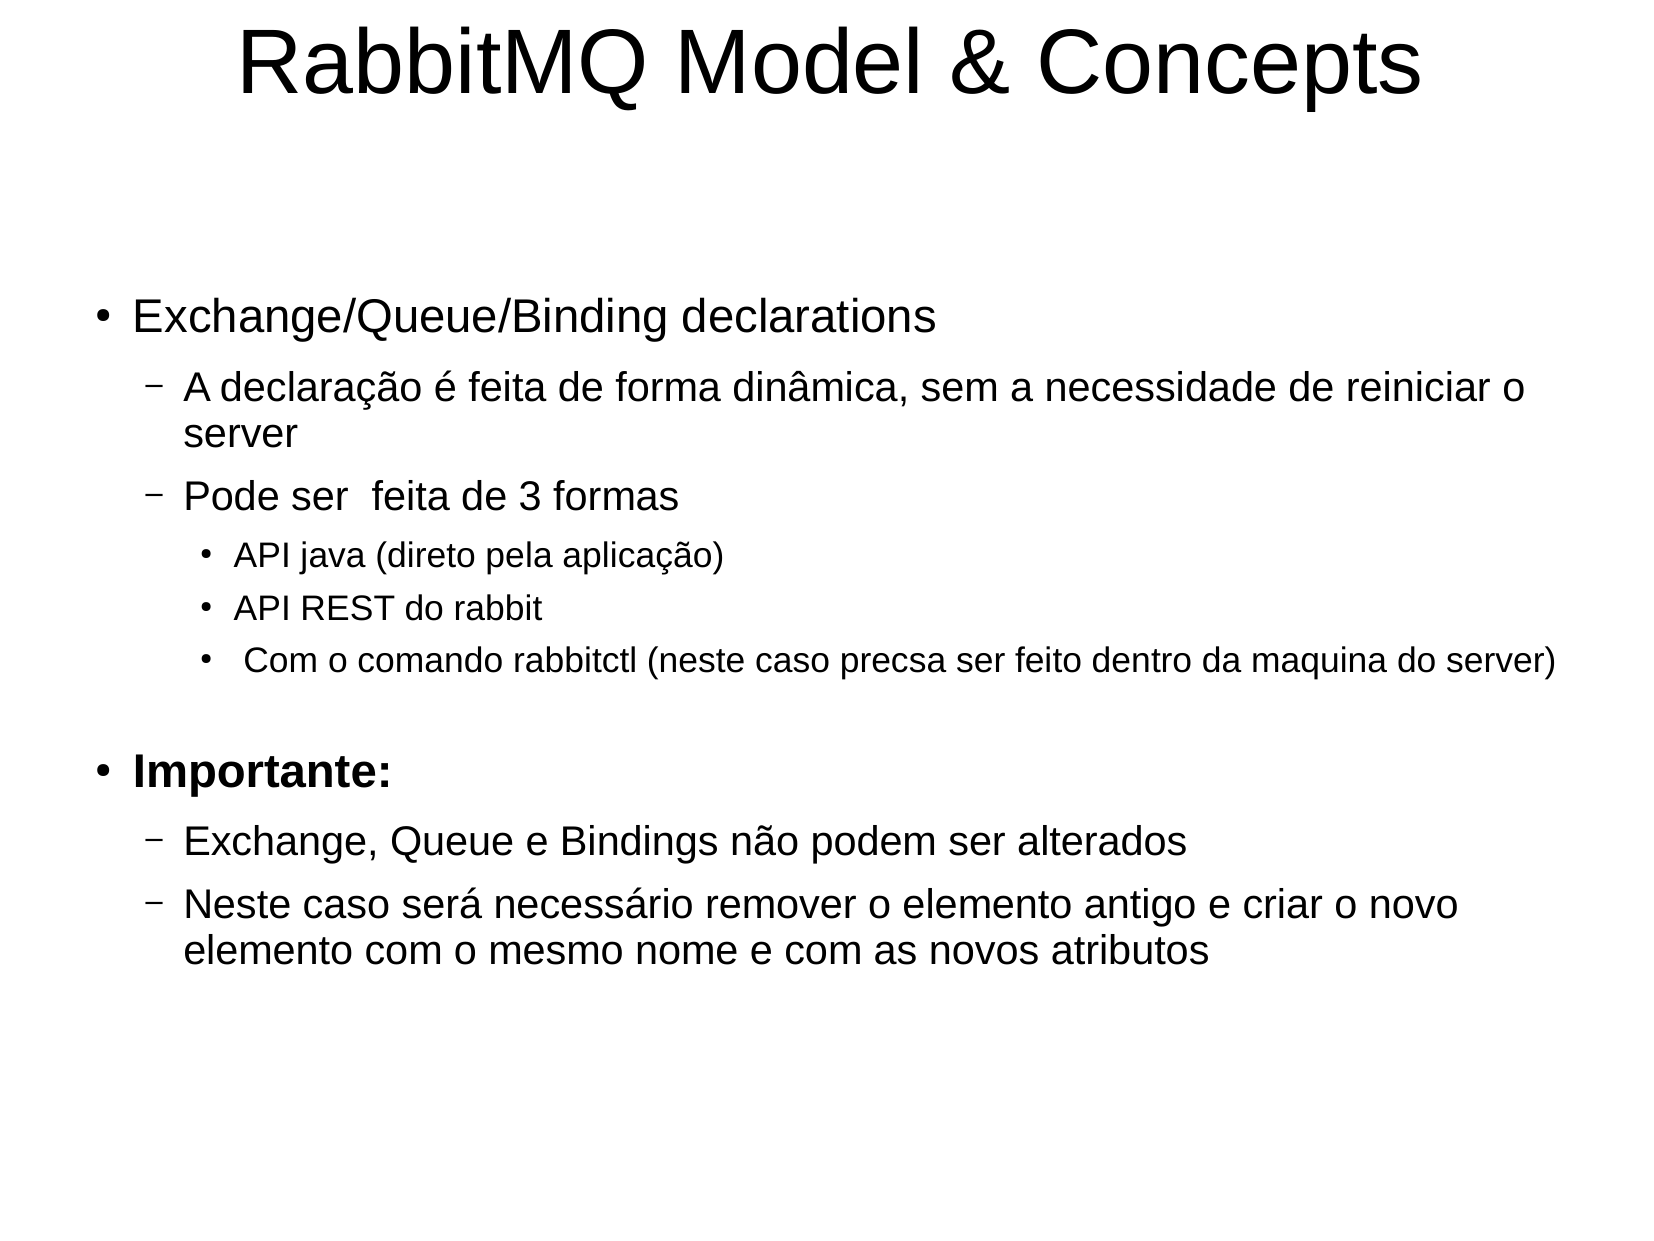

# RabbitMQ Model & Concepts
Exchange/Queue/Binding declarations
A declaração é feita de forma dinâmica, sem a necessidade de reiniciar o server
Pode ser feita de 3 formas
API java (direto pela aplicação)
API REST do rabbit
 Com o comando rabbitctl (neste caso precsa ser feito dentro da maquina do server)
Importante:
Exchange, Queue e Bindings não podem ser alterados
Neste caso será necessário remover o elemento antigo e criar o novo elemento com o mesmo nome e com as novos atributos